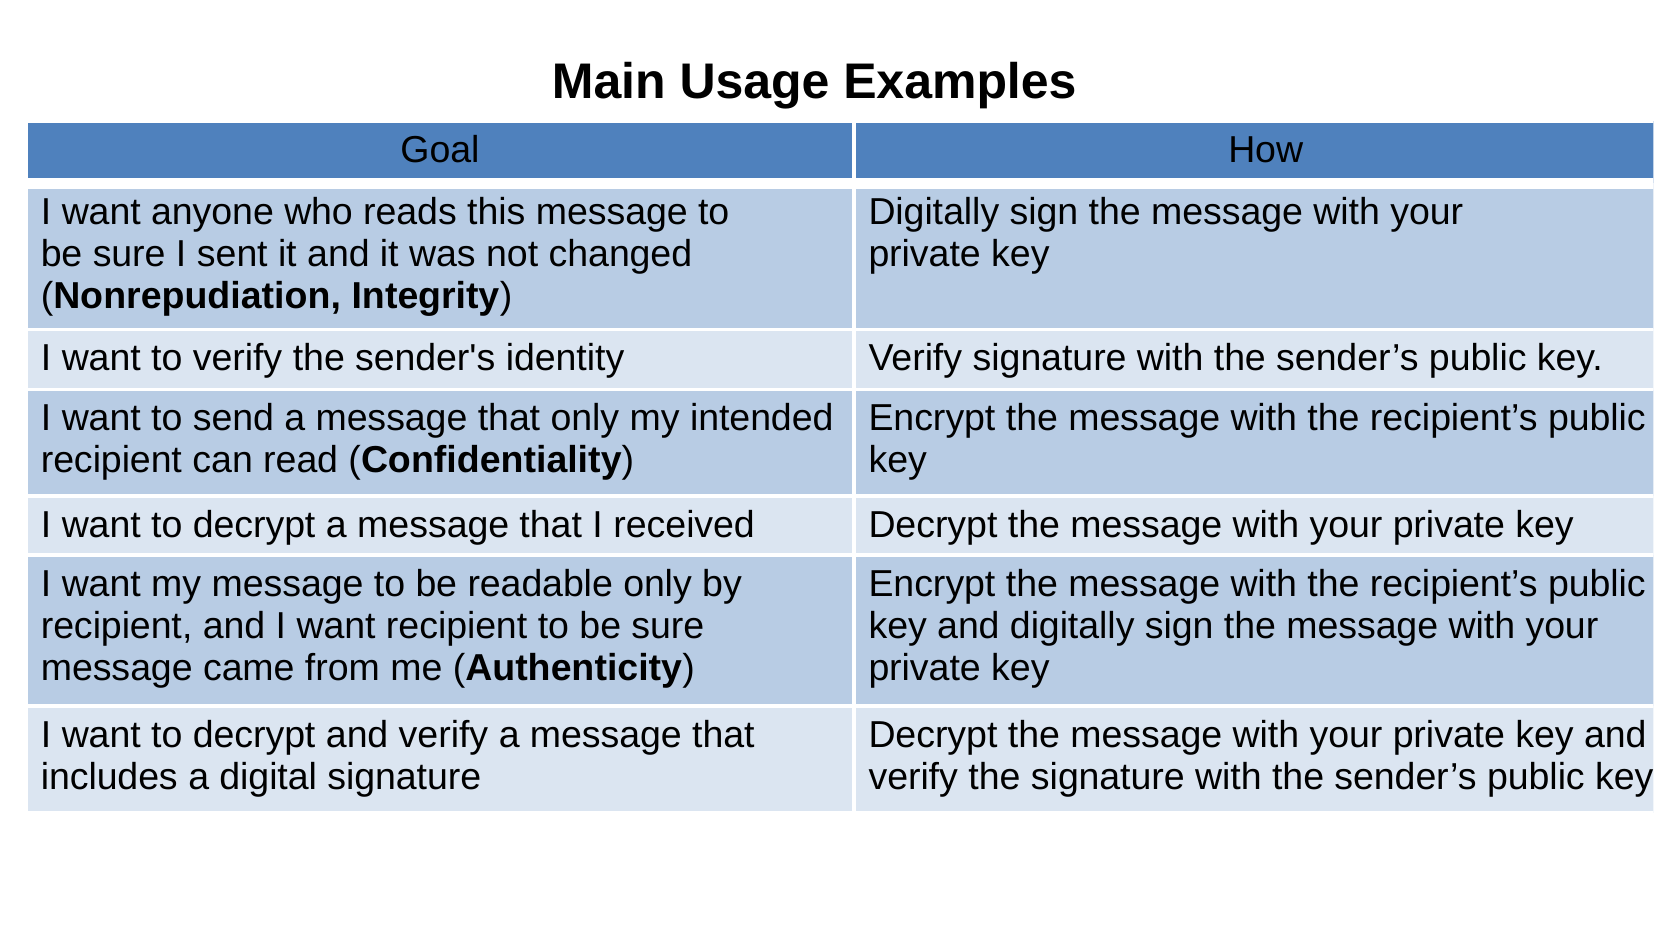

# Main Usage Examples
| Goal | How |
| --- | --- |
| I want anyone who reads this message to be sure I sent it and it was not changed (Nonrepudiation, Integrity) | Digitally sign the message with your private key |
| I want to verify the sender's identity | Verify signature with the sender’s public key. |
| I want to send a message that only my intended recipient can read (Confidentiality) | Encrypt the message with the recipient’s public key |
| I want to decrypt a message that I received | Decrypt the message with your private key |
| I want my message to be readable only by recipient, and I want recipient to be sure message came from me (Authenticity) | Encrypt the message with the recipient’s public key and digitally sign the message with your private key |
| I want to decrypt and verify a message that includes a digital signature | Decrypt the message with your private key and verify the signature with the sender’s public key |